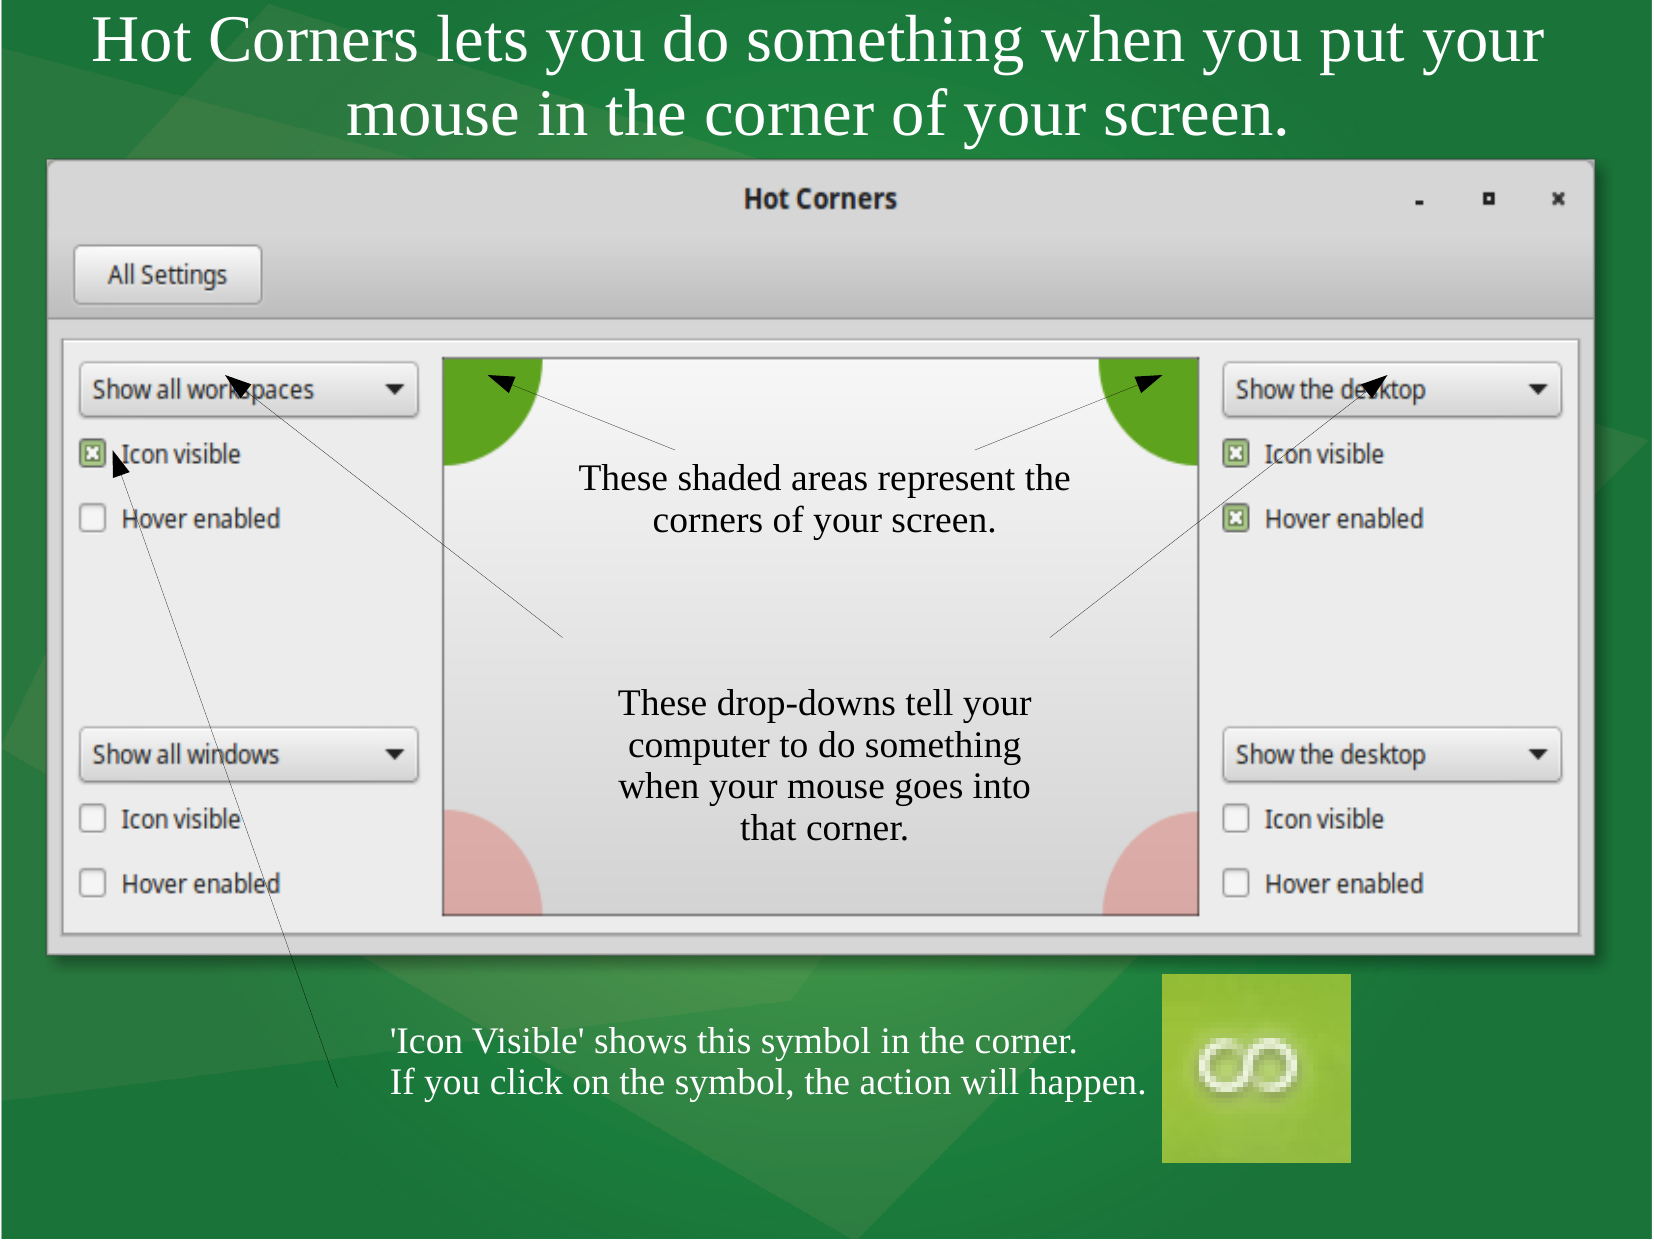

# Hot Corners lets you do something when you put your mouse in the corner of your screen.
These shaded areas represent the corners of your screen.
These drop-downs tell your computer to do something when your mouse goes into that corner.
'Icon Visible' shows this symbol in the corner.
If you click on the symbol, the action will happen.